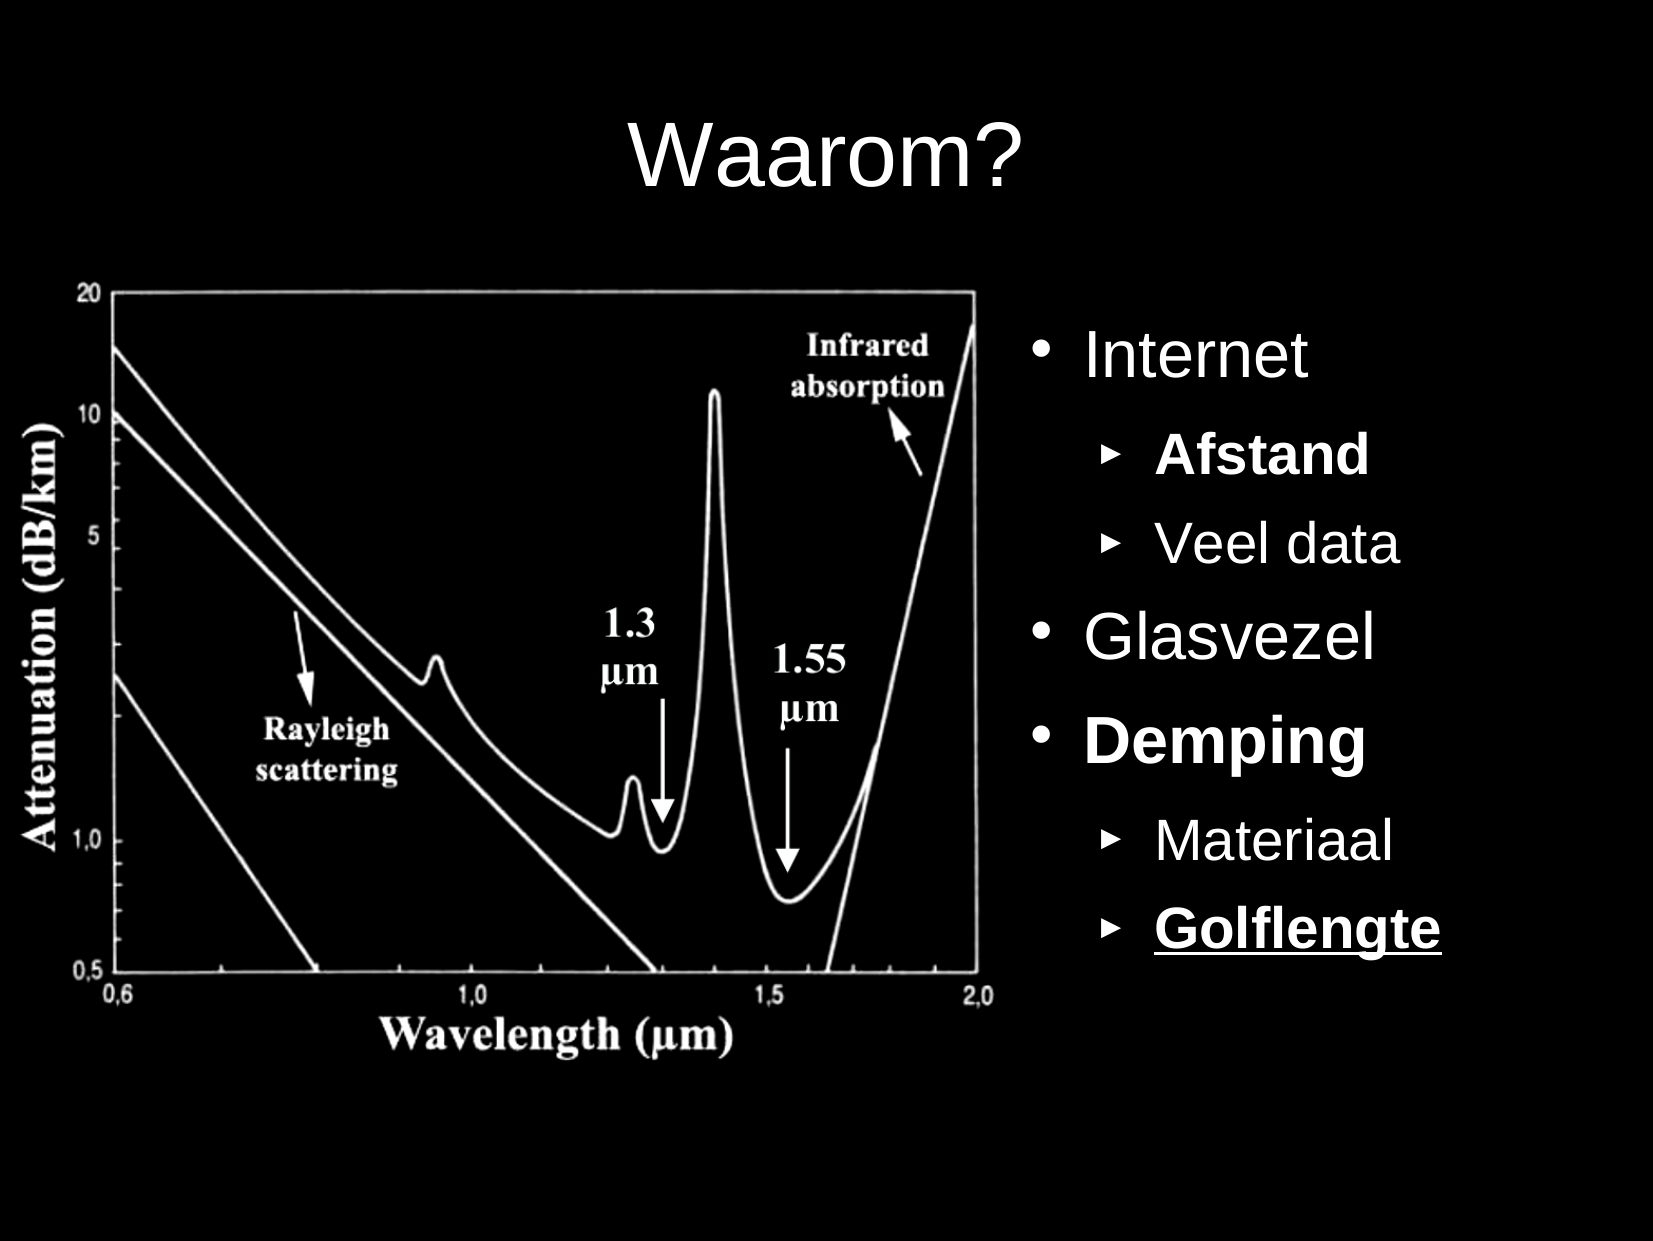

# Waarom?
Internet
Afstand
Veel data
Glasvezel
Demping
Materiaal
Golflengte